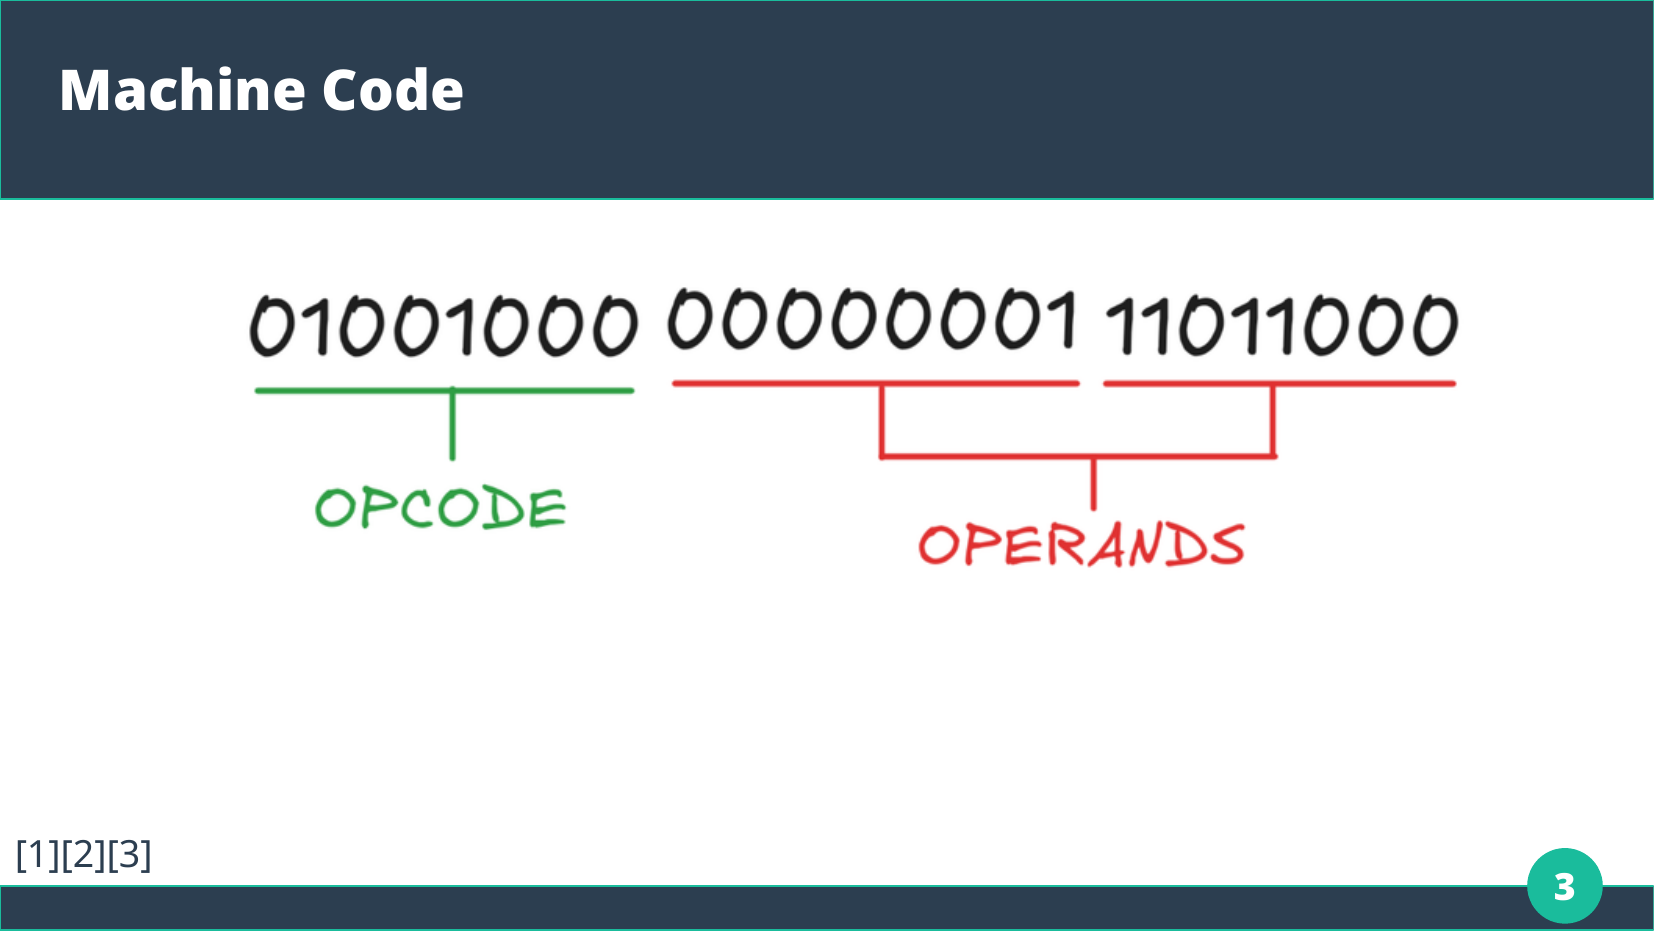

Machine Code
# 0x48, 0x01, 0xD8
[1][2][3]
3